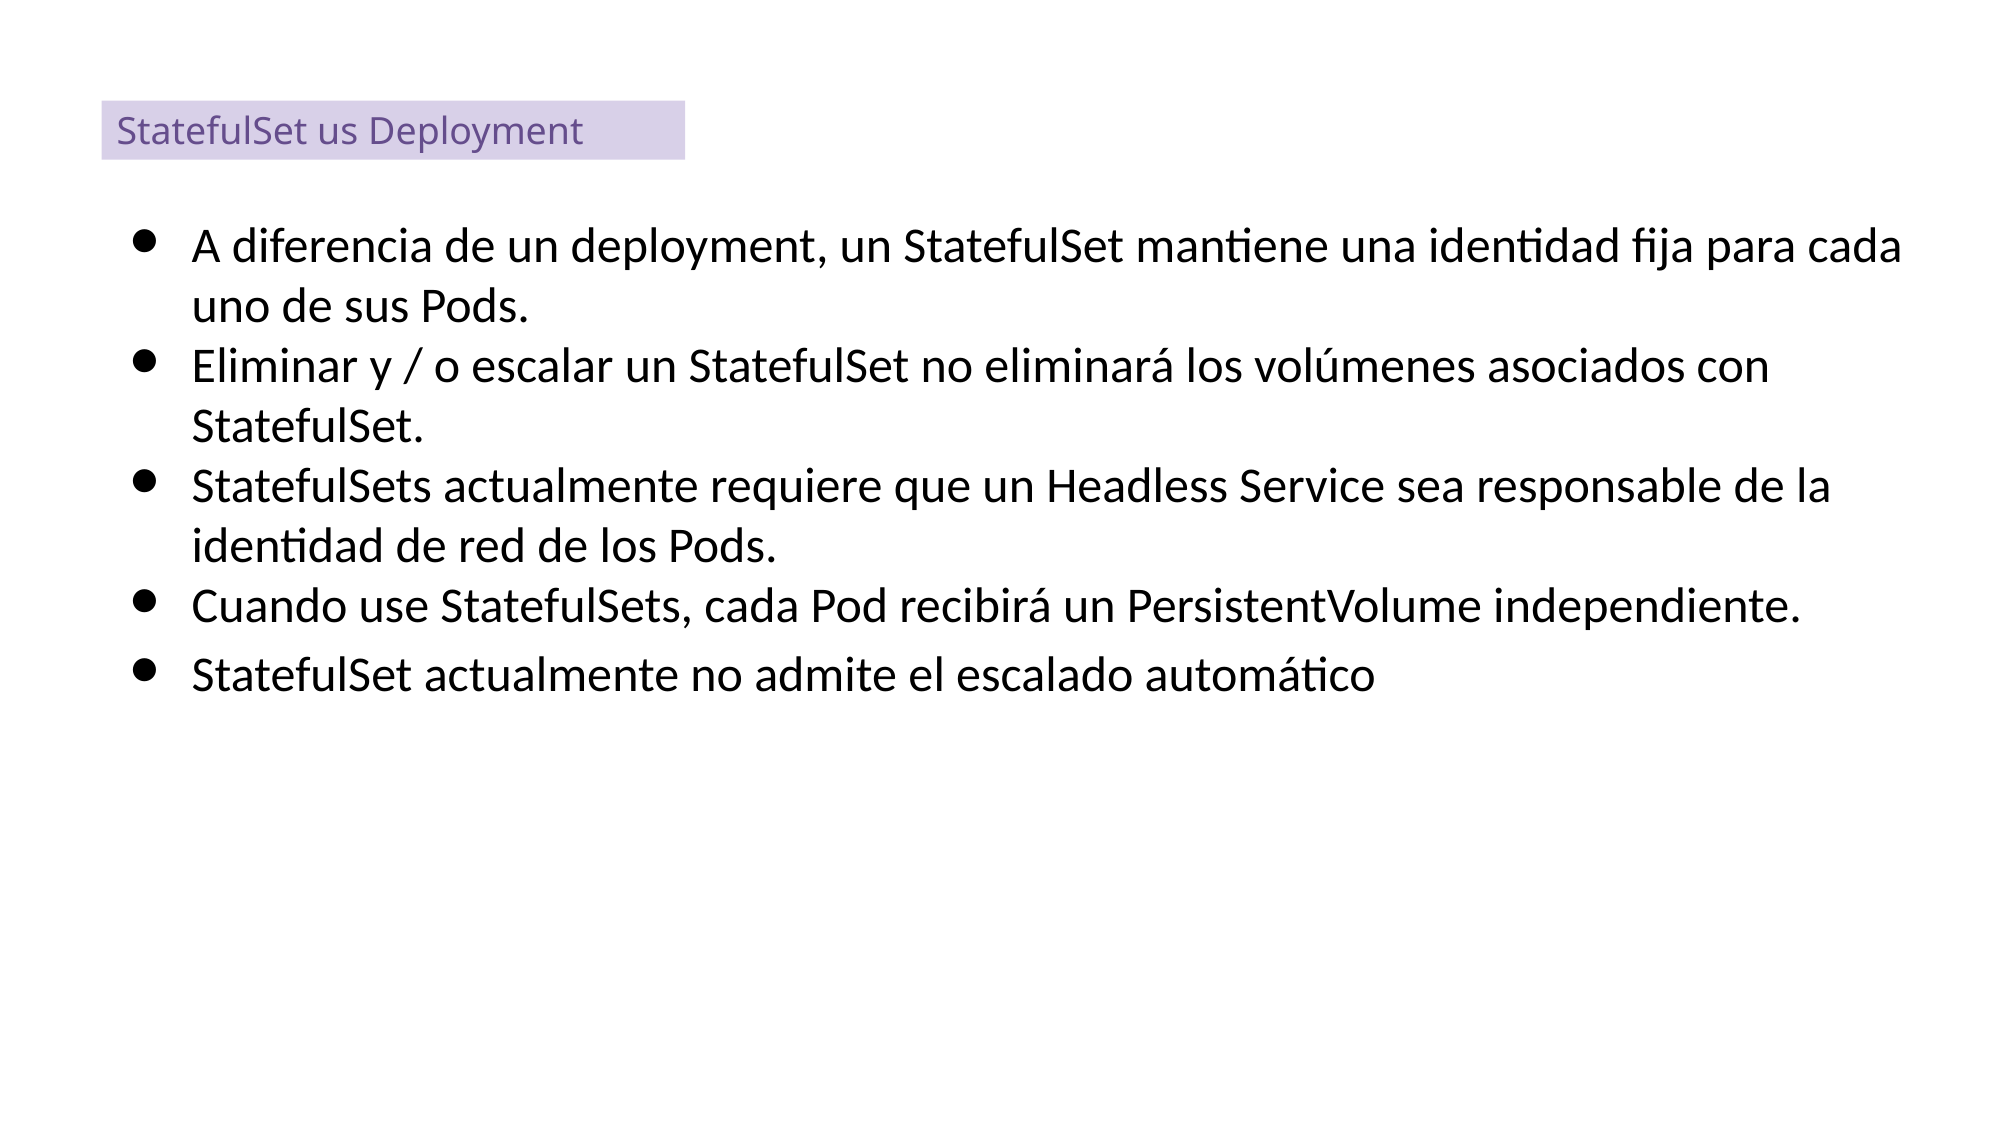

StatefulSet us Deployment
A diferencia de un deployment, un StatefulSet mantiene una identidad fija para cada uno de sus Pods.
Eliminar y / o escalar un StatefulSet no eliminará los volúmenes asociados con StatefulSet.
StatefulSets actualmente requiere que un Headless Service sea responsable de la identidad de red de los Pods.
Cuando use StatefulSets, cada Pod recibirá un PersistentVolume independiente.
StatefulSet actualmente no admite el escalado automático